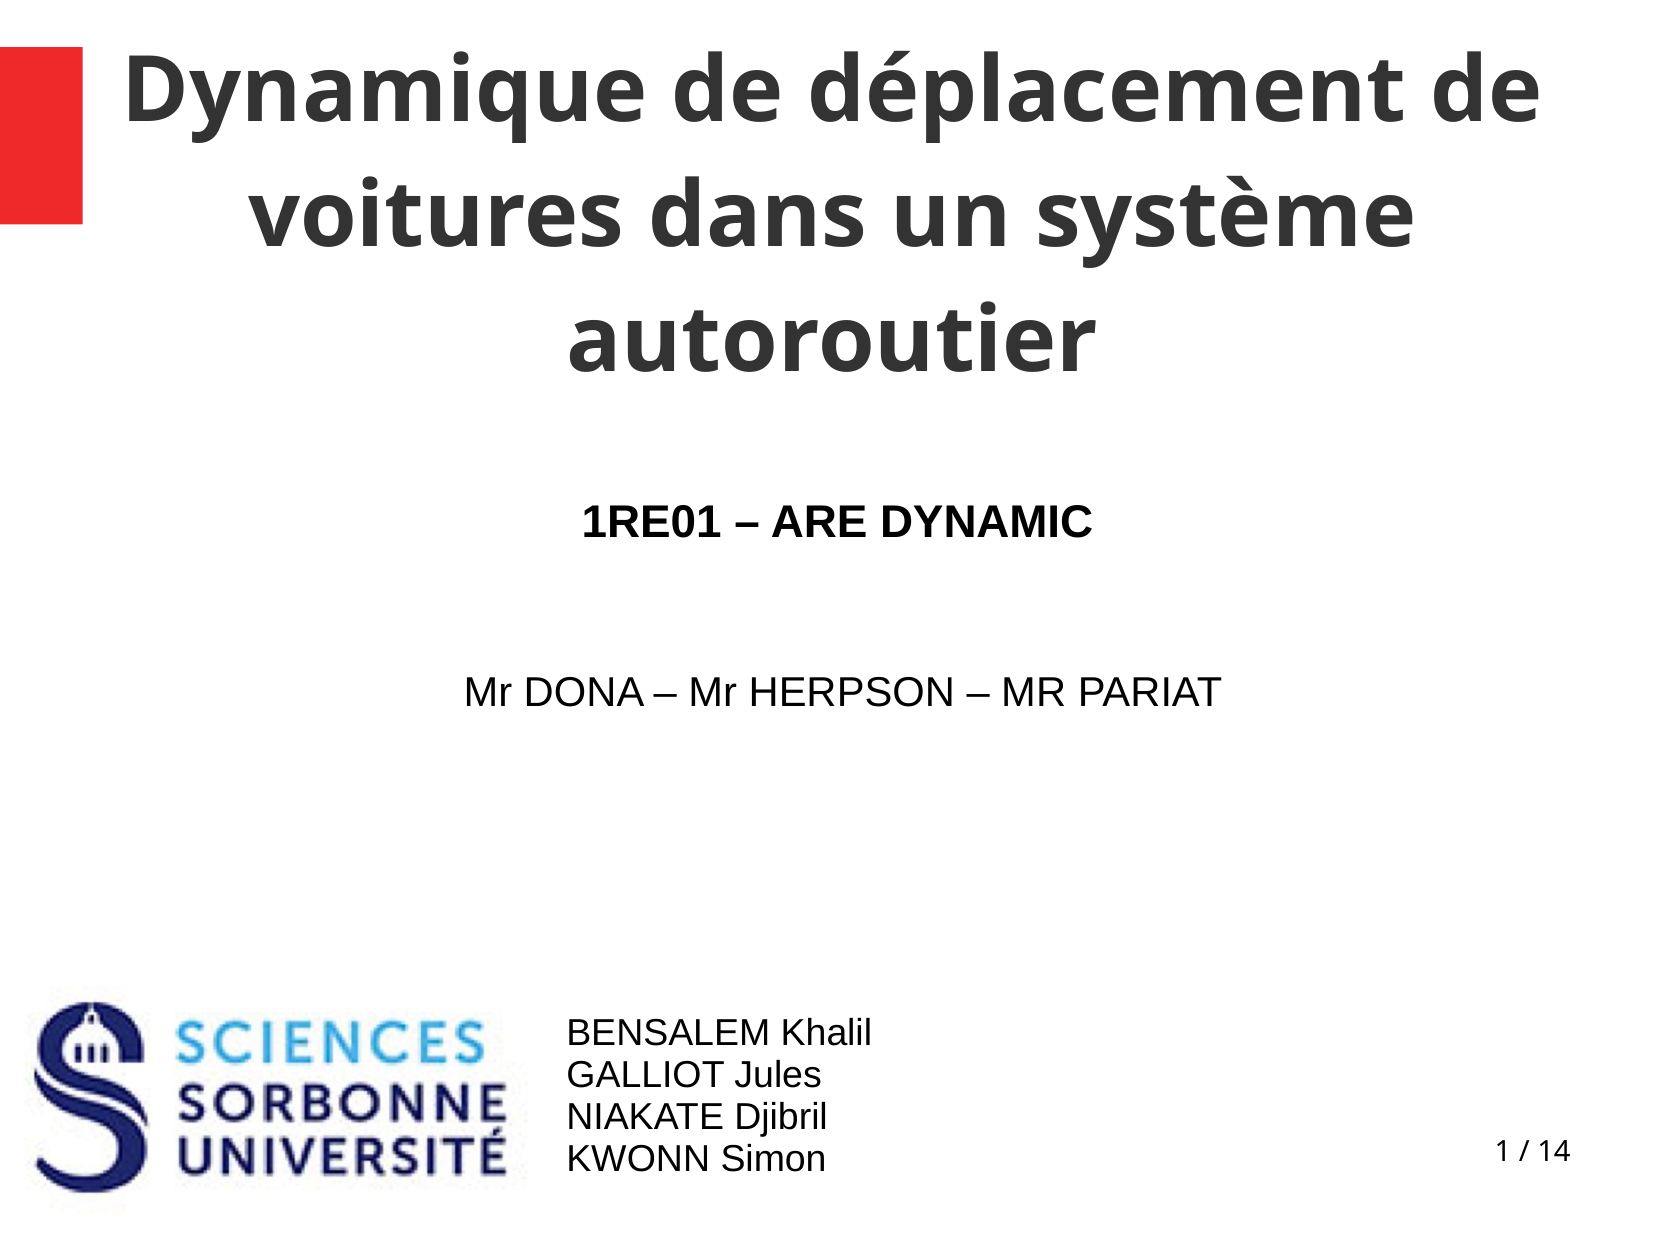

# Dynamique de déplacement de voitures dans un système autoroutier
1RE01 – ARE DYNAMIC
Mr DONA – Mr HERPSON – MR PARIAT
BENSALEM Khalil
GALLIOT Jules
NIAKATE Djibril
KWONN Simon
1